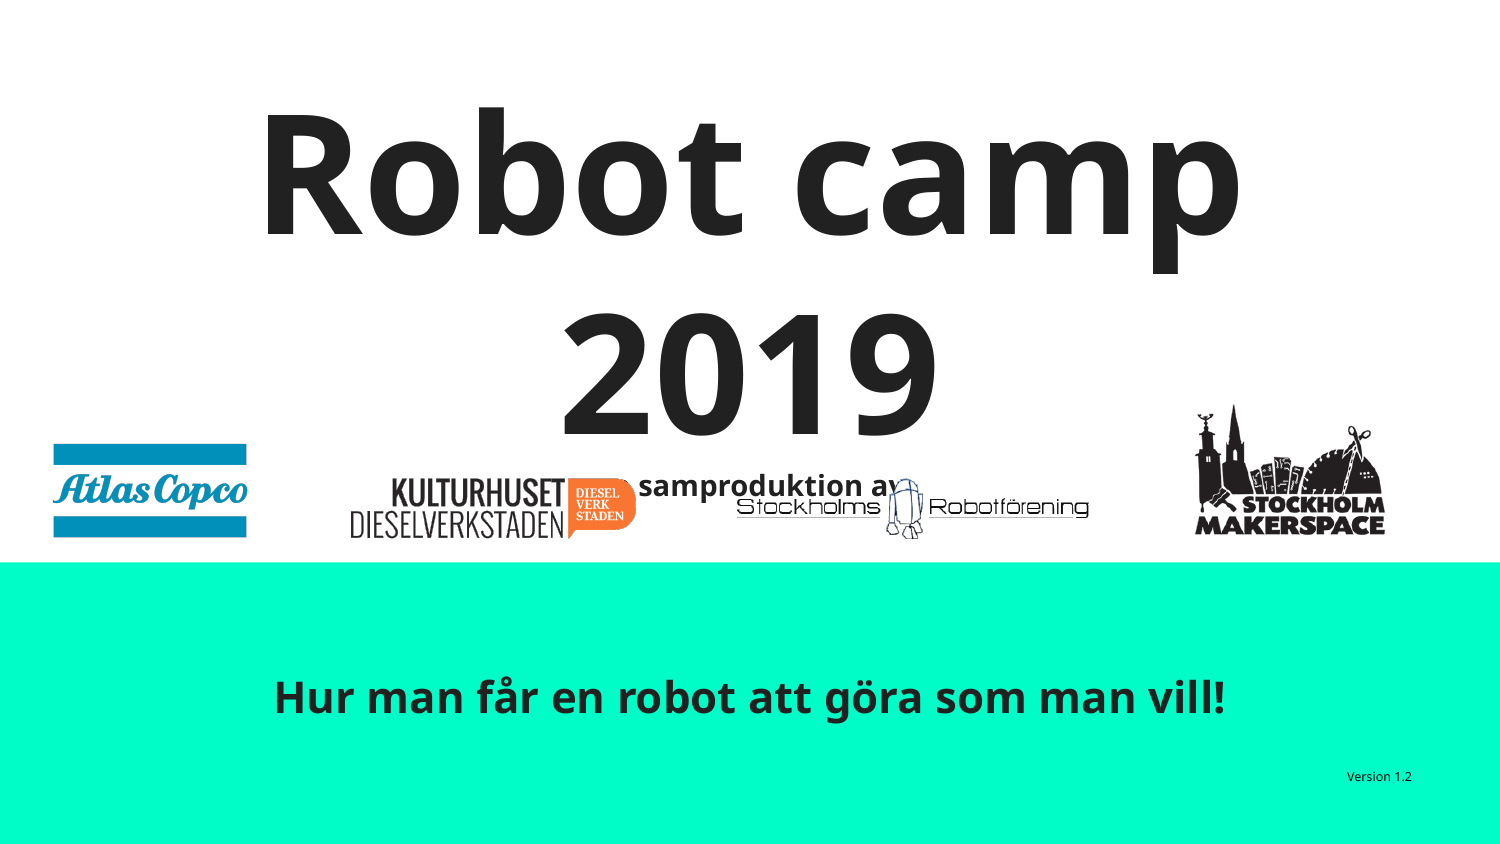

# Robot camp 2019 en samproduktion av
Hur man får en robot att göra som man vill!
Version 1.2